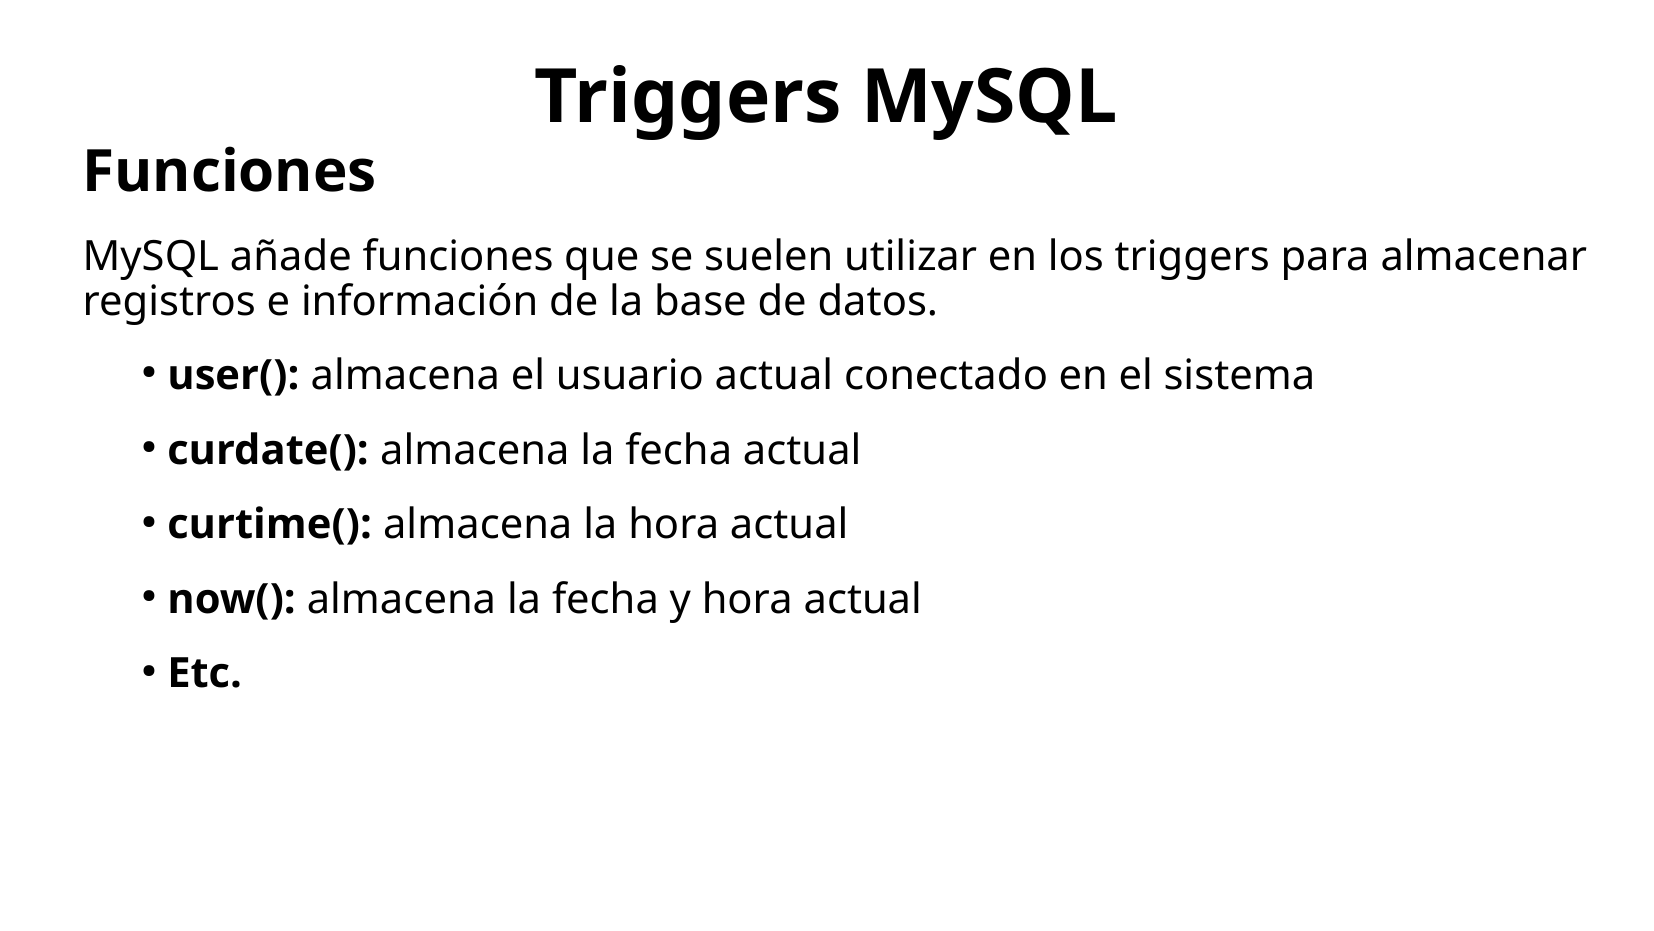

# Triggers MySQL
Funciones
MySQL añade funciones que se suelen utilizar en los triggers para almacenar registros e información de la base de datos.
 user(): almacena el usuario actual conectado en el sistema
 curdate(): almacena la fecha actual
 curtime(): almacena la hora actual
 now(): almacena la fecha y hora actual
 Etc.